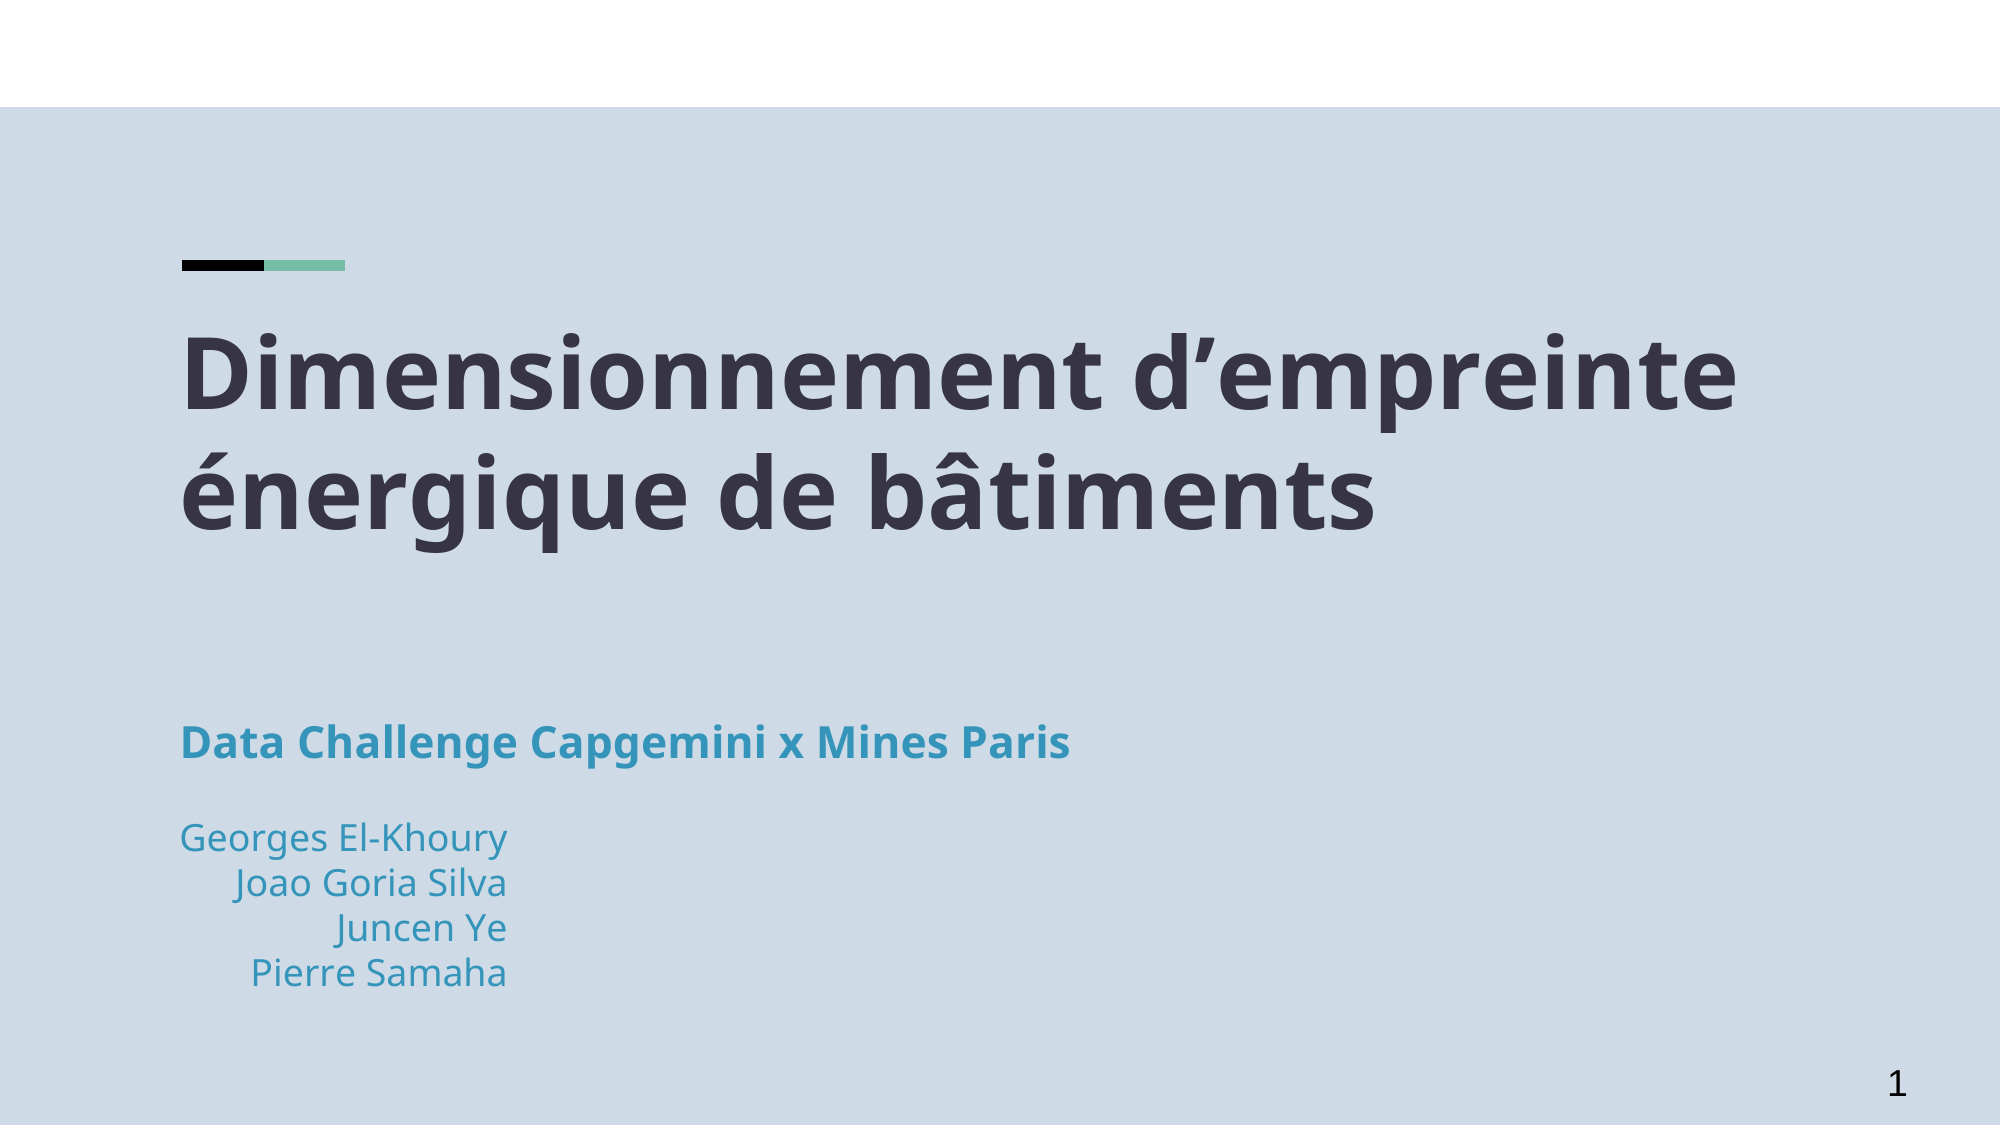

# Dimensionnement d’empreinte énergique de bâtiments
Data Challenge Capgemini x Mines Paris
Georges El-Khoury
Joao Goria Silva
Juncen Ye
Pierre Samaha